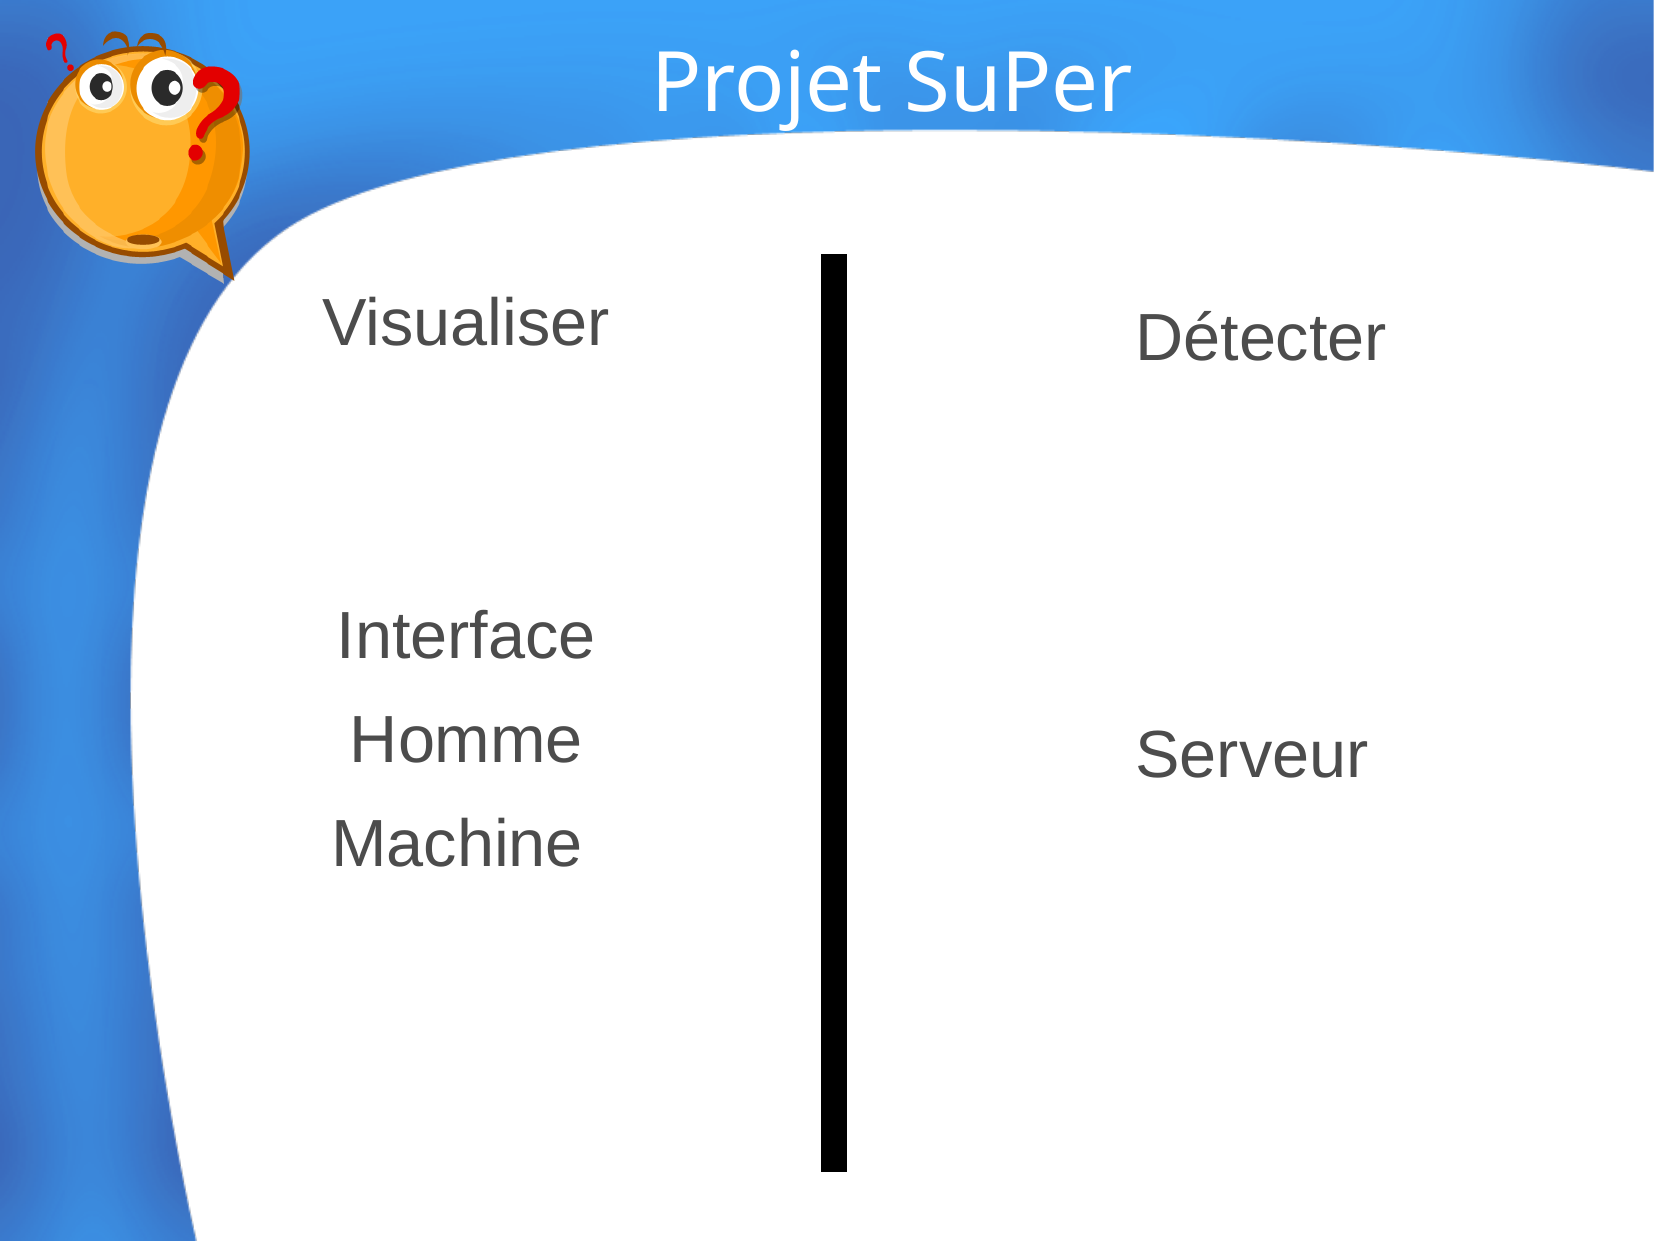

# Projet SuPer
Visualiser
Interface
Homme
Machine
Détecter
Serveur